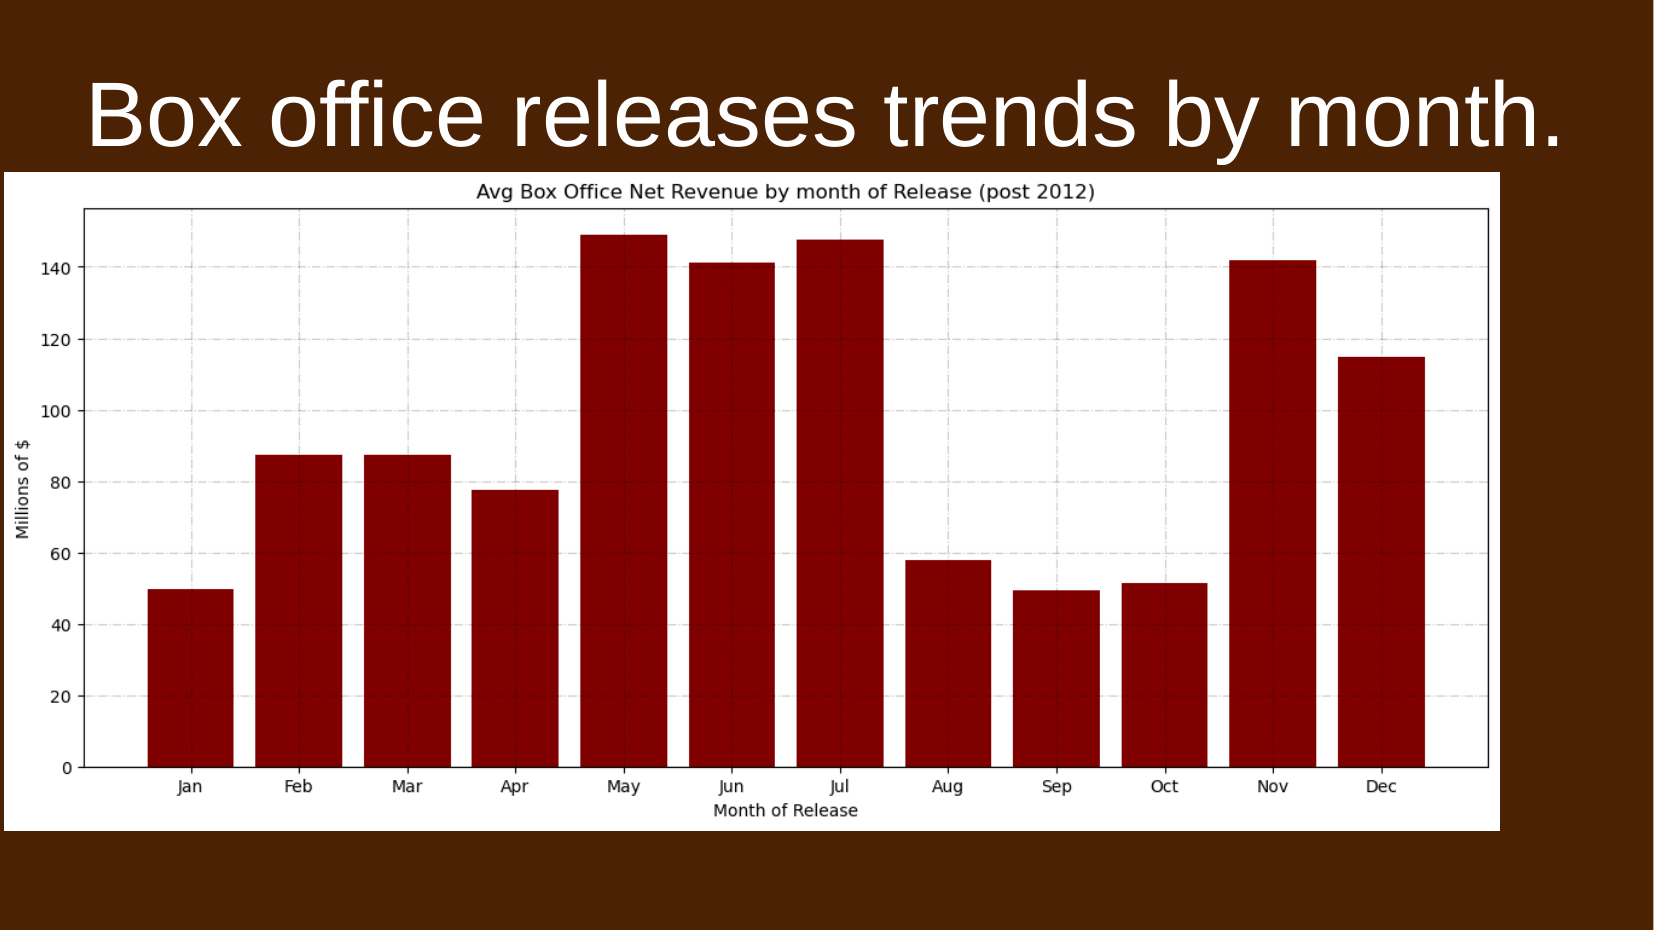

# Box office releases trends by month.